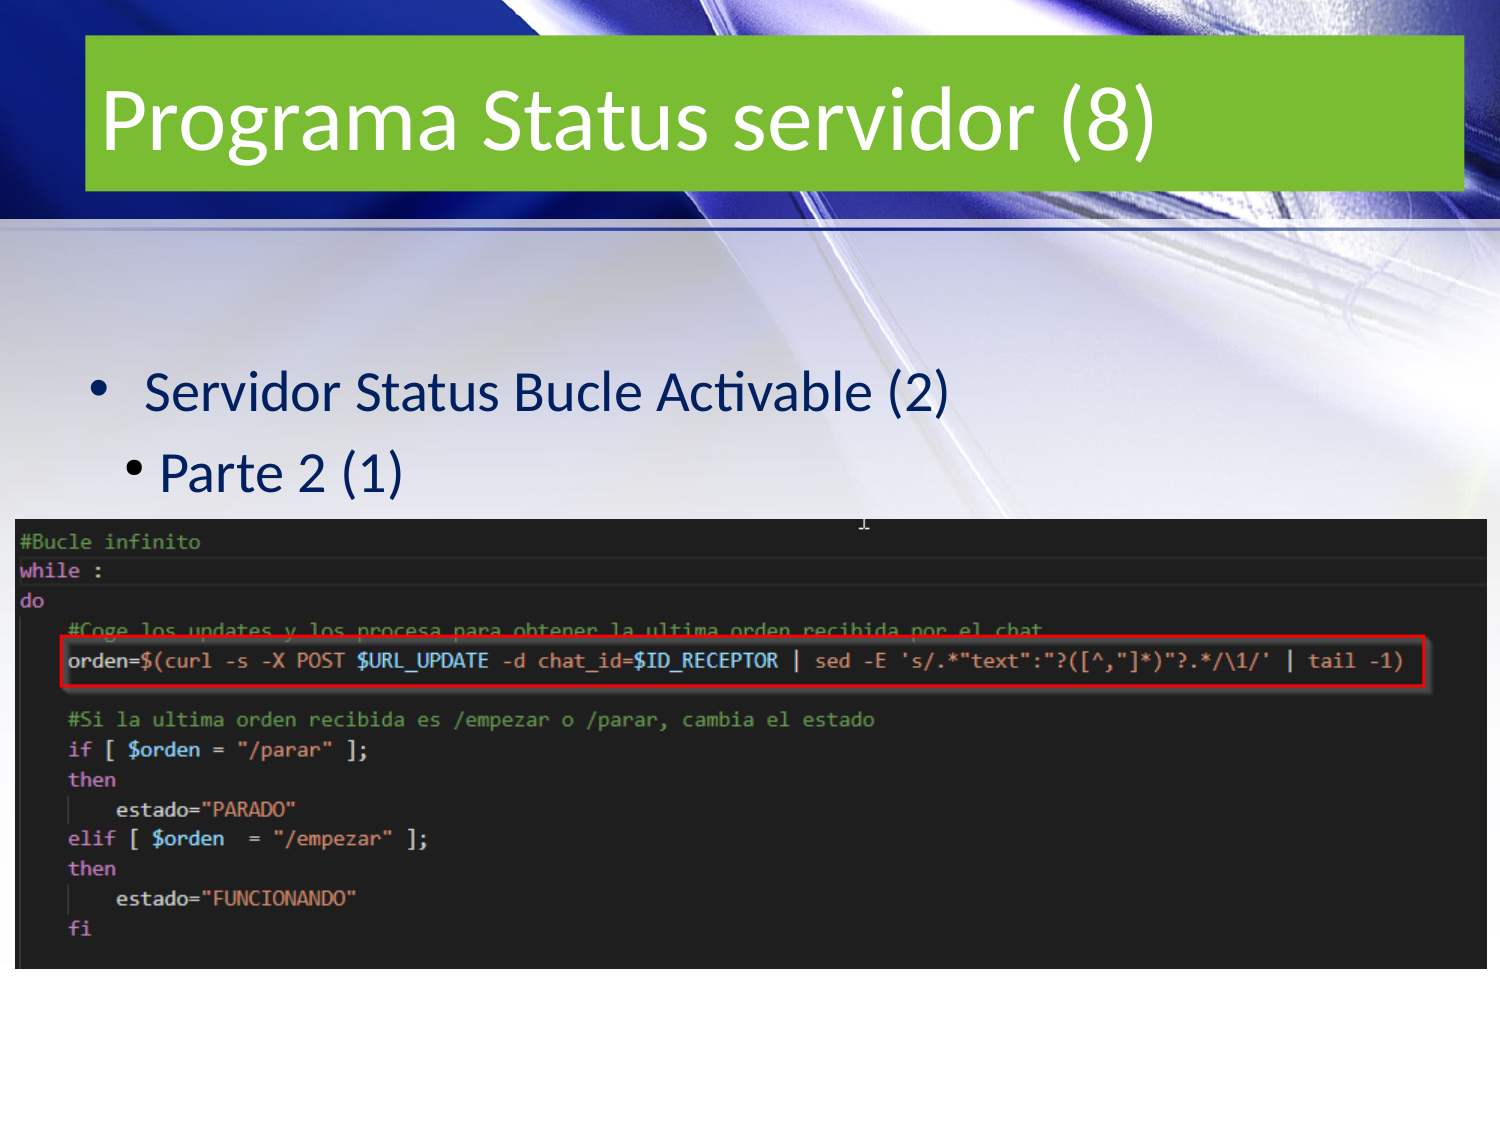

Programa Status servidor (8)
Servidor Status Bucle Activable (2)
Parte 2 (1)